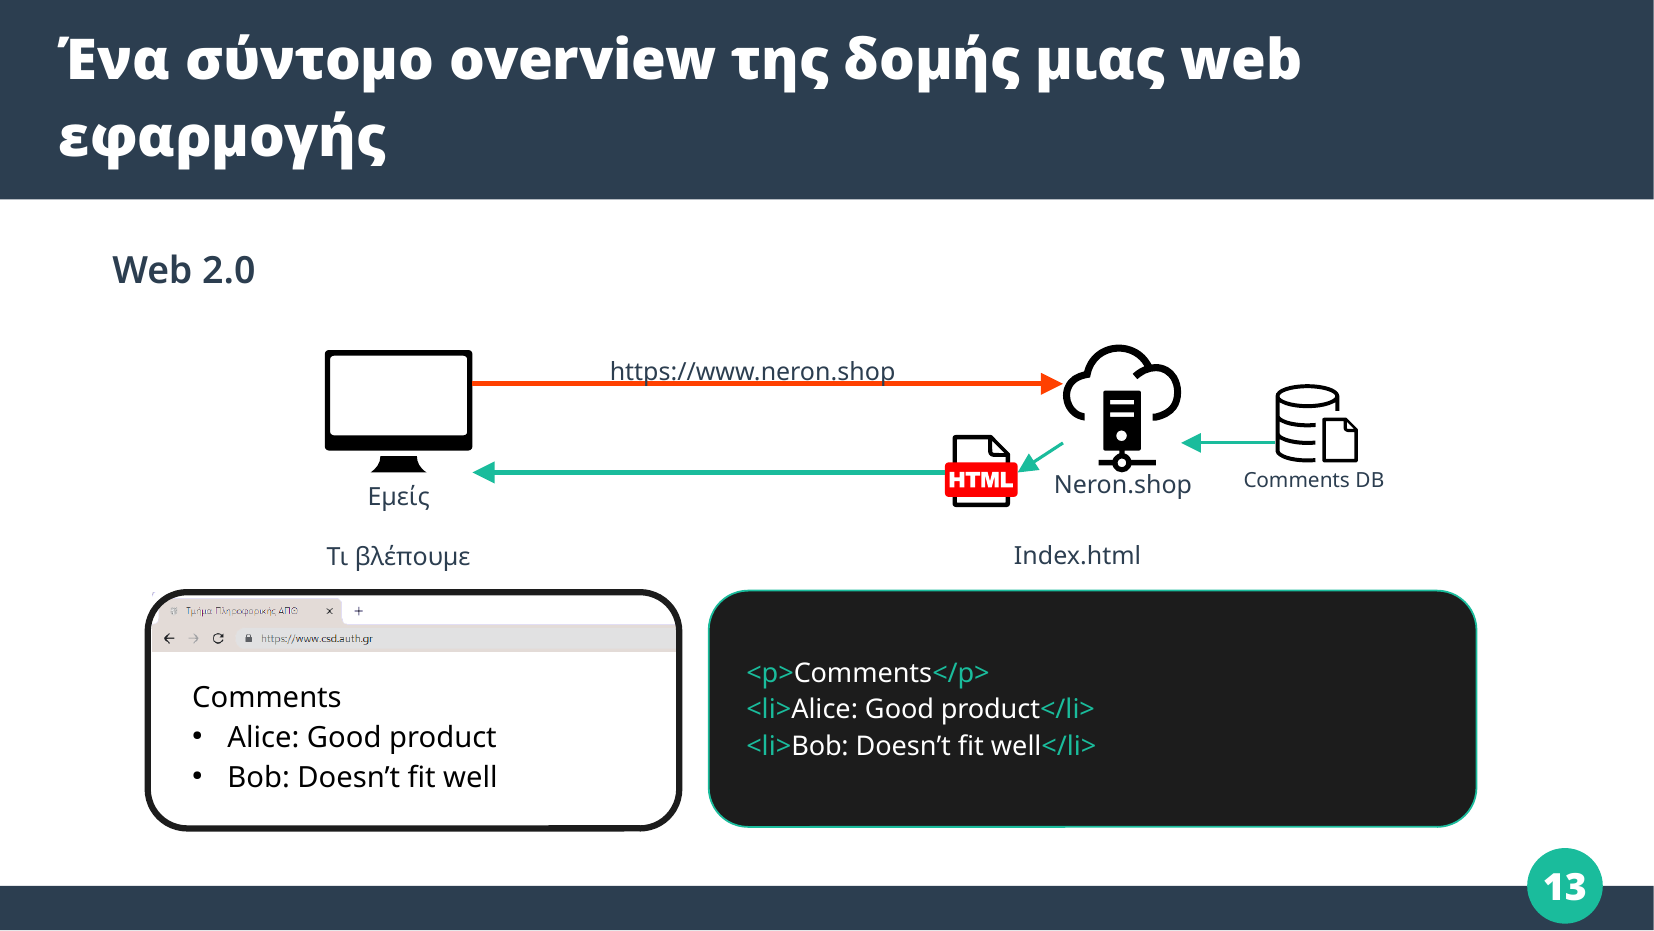

# Ένα σύντομο overview της δομής μιας web εφαρμογής
Web 2.0
https://www.neron.shop
Comments DB
Neron.shop
Εμείς
Index.html
Τι βλέπουμε
<p>Comments</p>
<li>Alice: Good product</li>
<li>Bob: Doesn’t fit well</li>
Comments
Alice: Good product
Bob: Doesn’t fit well